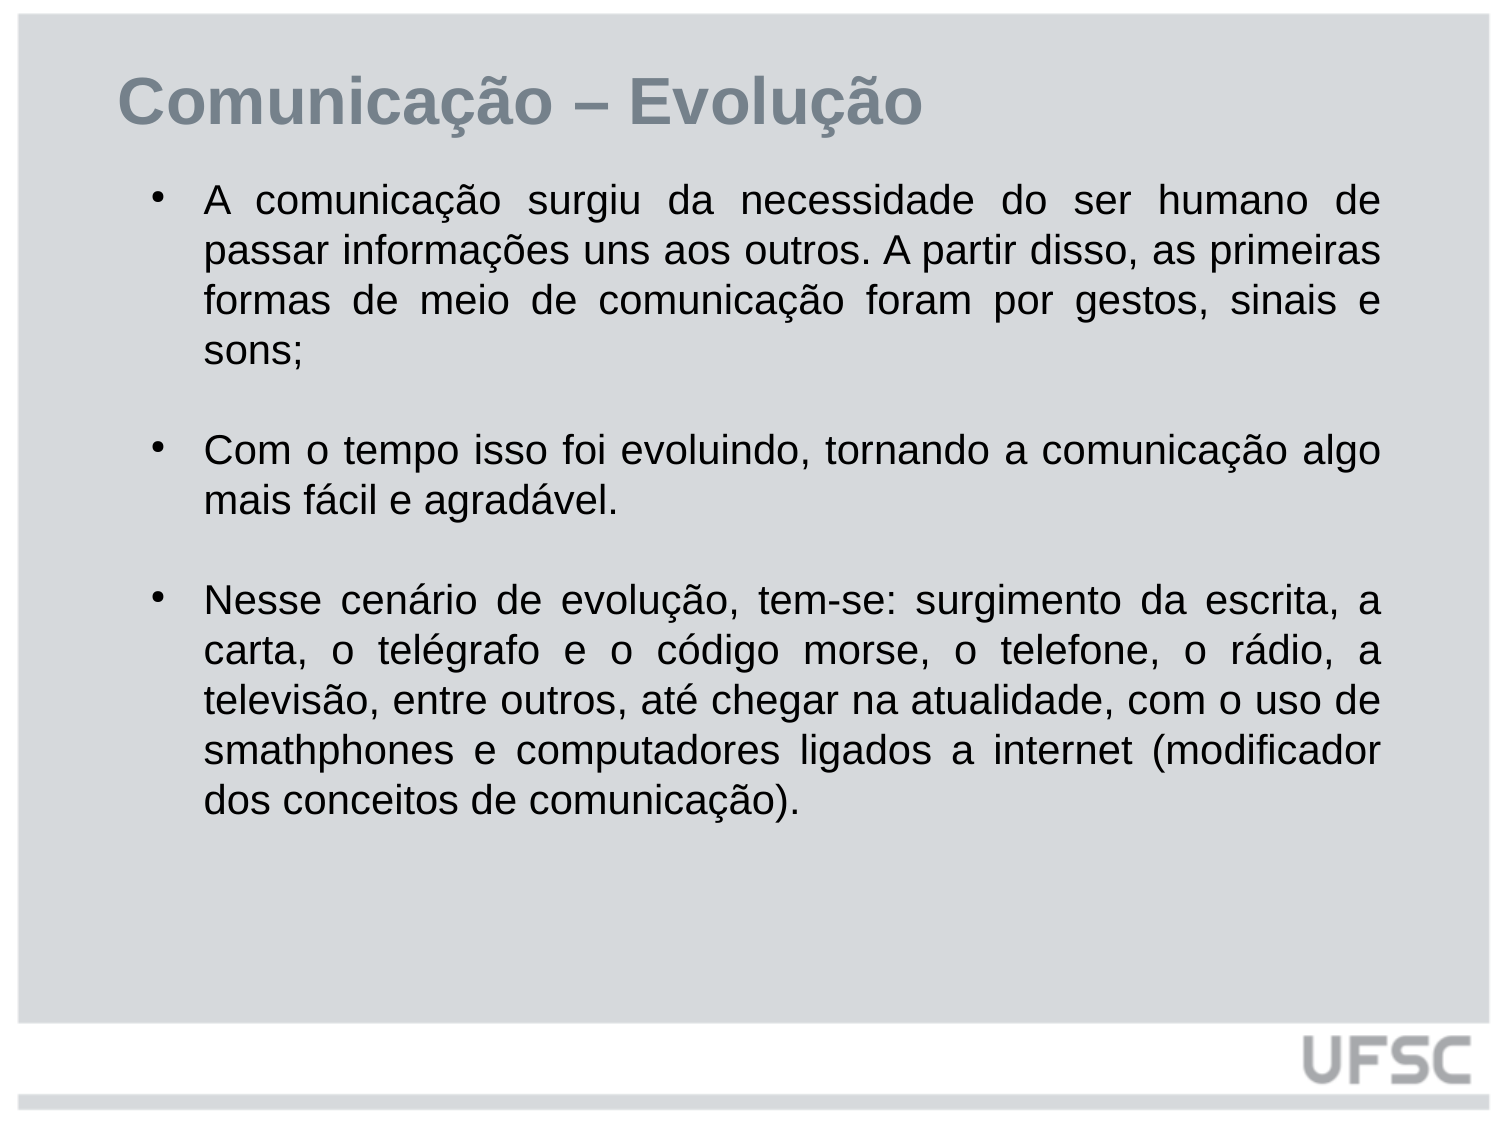

# Comunicação – Evolução
A comunicação surgiu da necessidade do ser humano de passar informações uns aos outros. A partir disso, as primeiras formas de meio de comunicação foram por gestos, sinais e sons;
Com o tempo isso foi evoluindo, tornando a comunicação algo mais fácil e agradável.
Nesse cenário de evolução, tem-se: surgimento da escrita, a carta, o telégrafo e o código morse, o telefone, o rádio, a televisão, entre outros, até chegar na atualidade, com o uso de smathphones e computadores ligados a internet (modificador dos conceitos de comunicação).